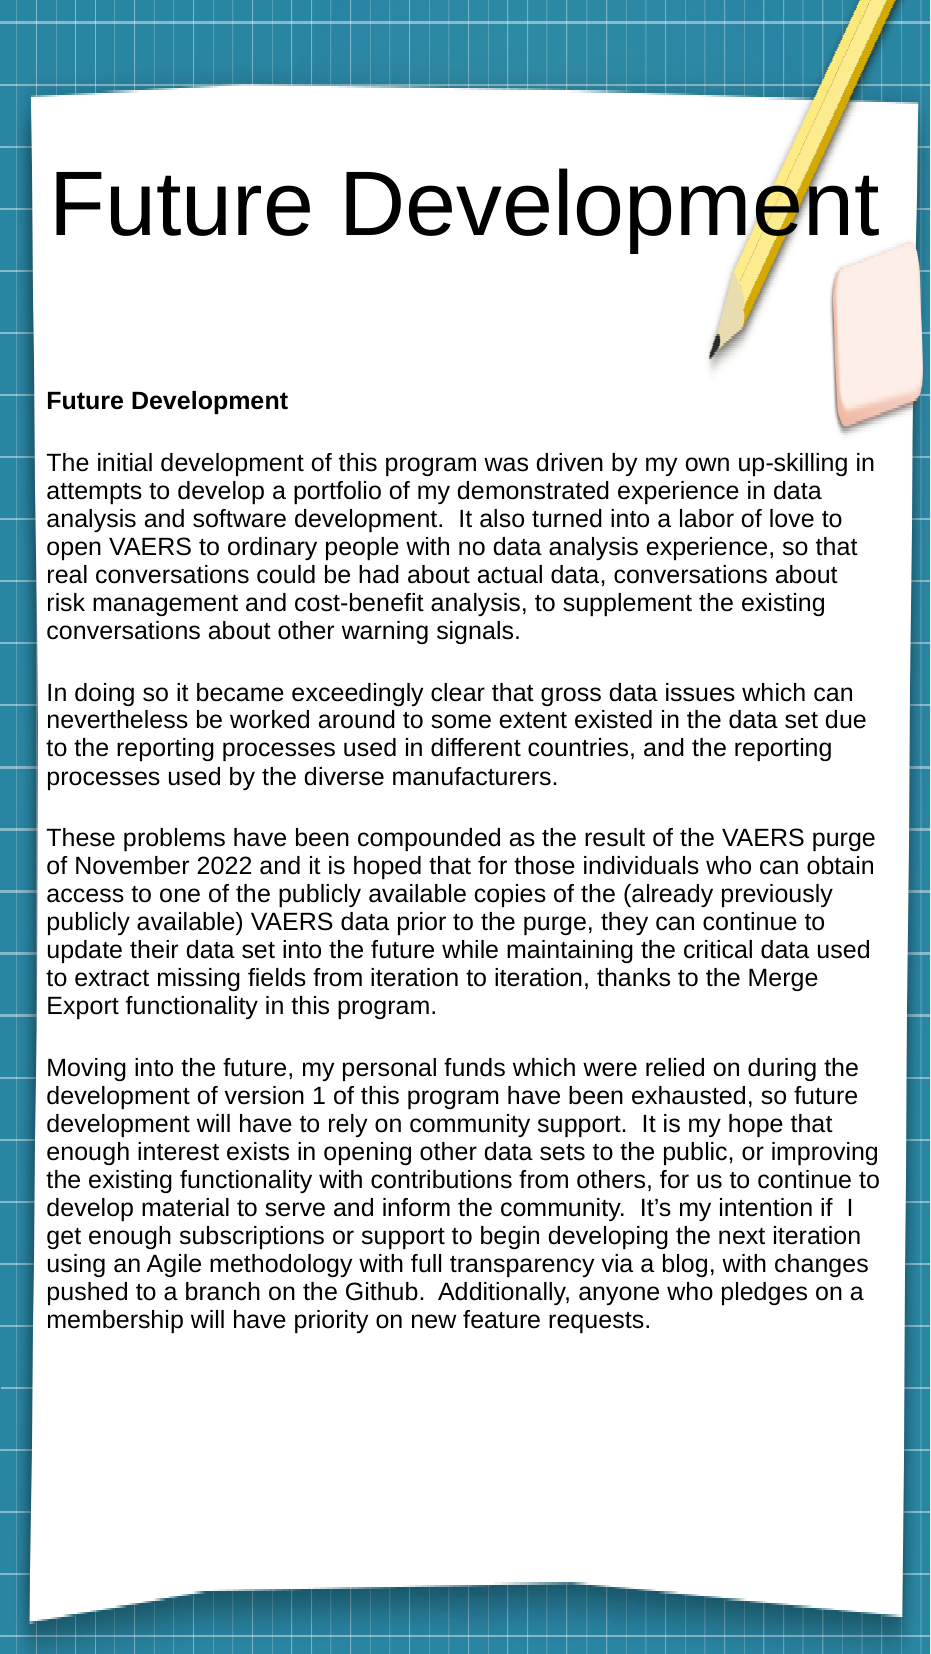

# Future Development
Future Development
The initial development of this program was driven by my own up-skilling in attempts to develop a portfolio of my demonstrated experience in data analysis and software development. It also turned into a labor of love to open VAERS to ordinary people with no data analysis experience, so that real conversations could be had about actual data, conversations about risk management and cost-benefit analysis, to supplement the existing conversations about other warning signals.
In doing so it became exceedingly clear that gross data issues which can nevertheless be worked around to some extent existed in the data set due to the reporting processes used in different countries, and the reporting processes used by the diverse manufacturers.
These problems have been compounded as the result of the VAERS purge of November 2022 and it is hoped that for those individuals who can obtain access to one of the publicly available copies of the (already previously publicly available) VAERS data prior to the purge, they can continue to update their data set into the future while maintaining the critical data used to extract missing fields from iteration to iteration, thanks to the Merge Export functionality in this program.
Moving into the future, my personal funds which were relied on during the development of version 1 of this program have been exhausted, so future development will have to rely on community support. It is my hope that enough interest exists in opening other data sets to the public, or improving the existing functionality with contributions from others, for us to continue to develop material to serve and inform the community. It’s my intention if I get enough subscriptions or support to begin developing the next iteration using an Agile methodology with full transparency via a blog, with changes pushed to a branch on the Github. Additionally, anyone who pledges on a membership will have priority on new feature requests.